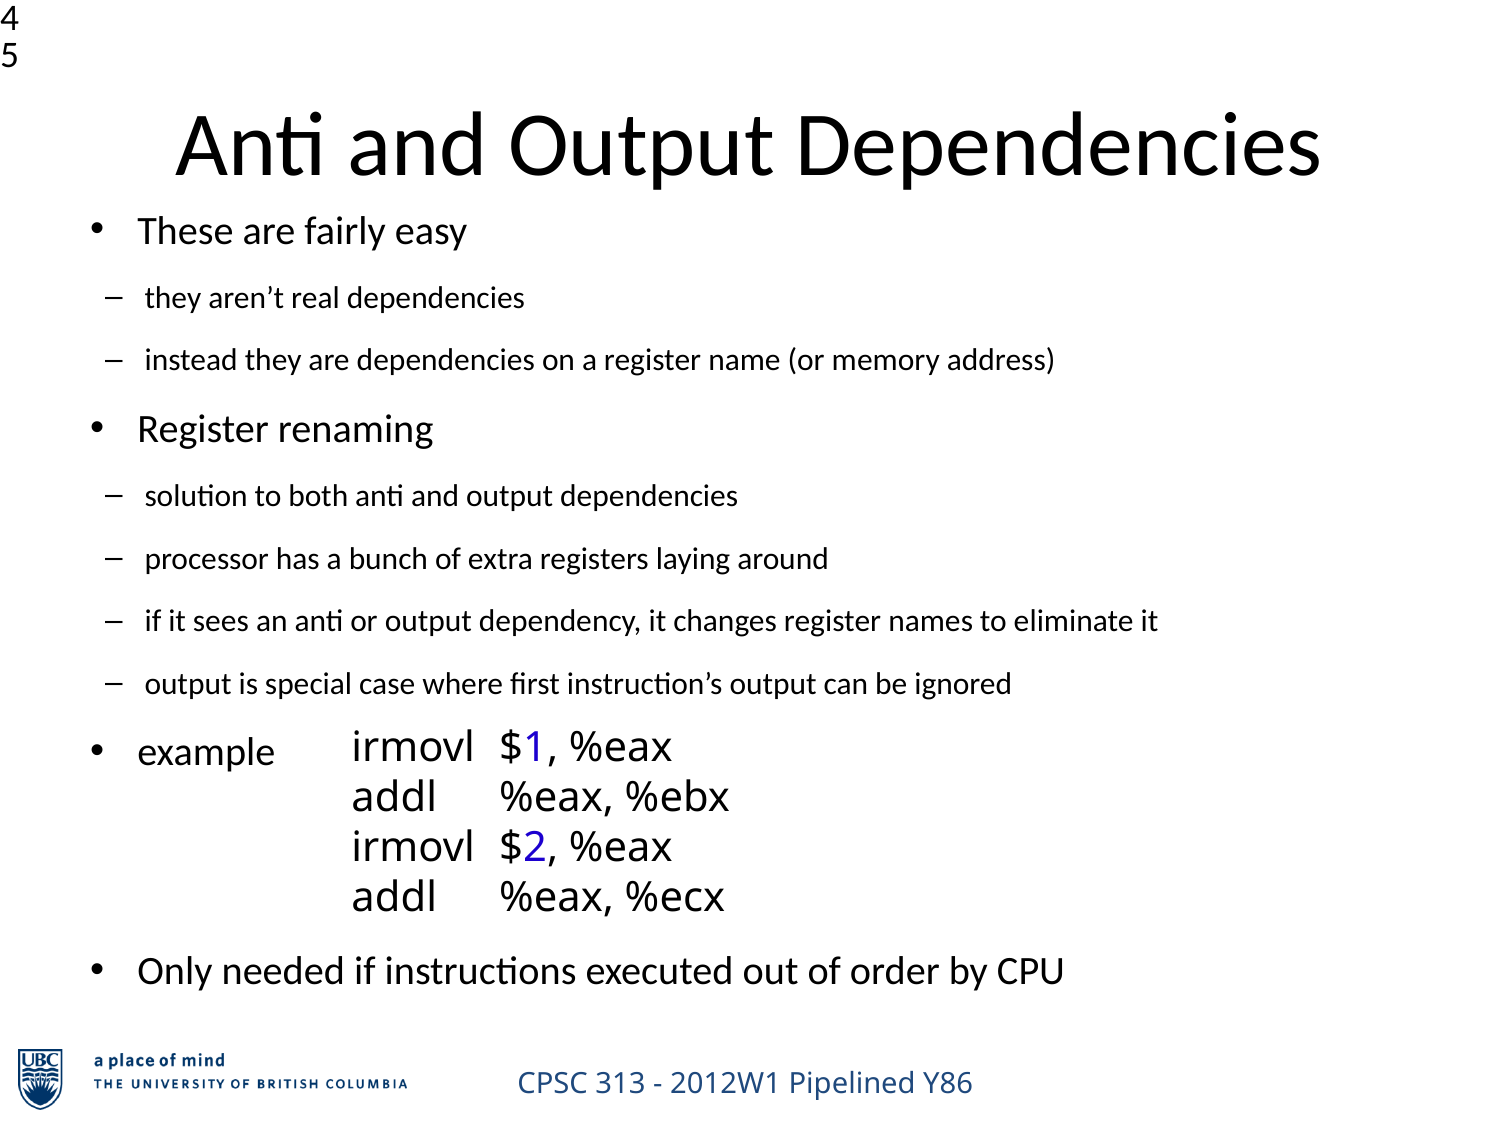

# Anti and Output Dependencies
These are fairly easy
they aren’t real dependencies
instead they are dependencies on a register name (or memory address)
Register renaming
solution to both anti and output dependencies
processor has a bunch of extra registers laying around
if it sees an anti or output dependency, it changes register names to eliminate it
output is special case where first instruction’s output can be ignored
example
Only needed if instructions executed out of order by CPU
irmovl	$1, %eax
addl	%eax, %ebx
irmovl	$2, %eax
addl	%eax, %ecx